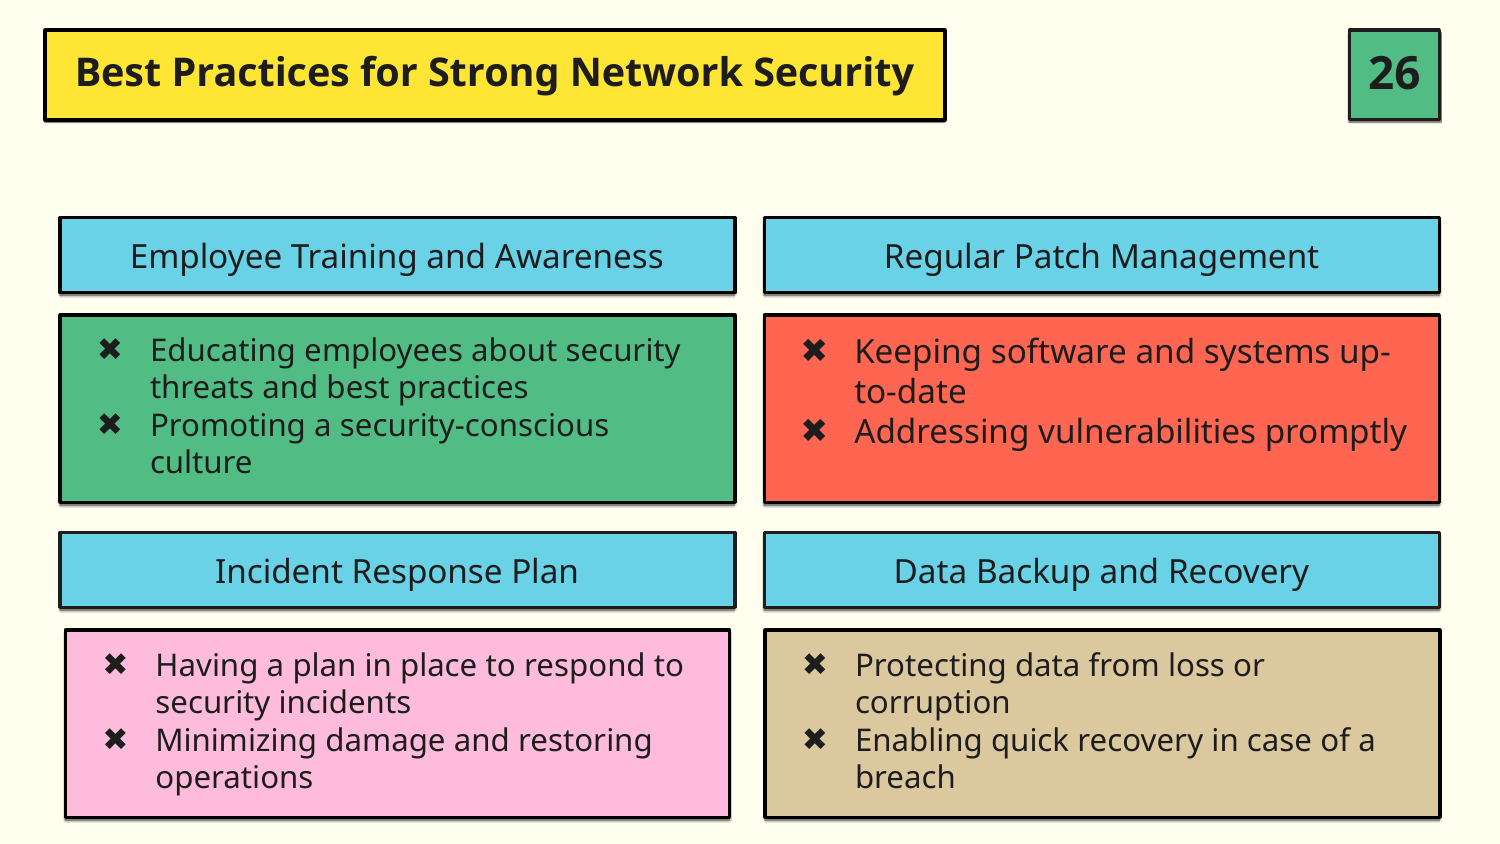

Best Practices for Strong Network Security
Employee Training and Awareness
Regular Patch Management
# Educating employees about security threats and best practices
Promoting a security-conscious culture
Keeping software and systems up-to-date
Addressing vulnerabilities promptly
Incident Response Plan
Data Backup and Recovery
Having a plan in place to respond to security incidents
Minimizing damage and restoring operations
Protecting data from loss or corruption
Enabling quick recovery in case of a breach